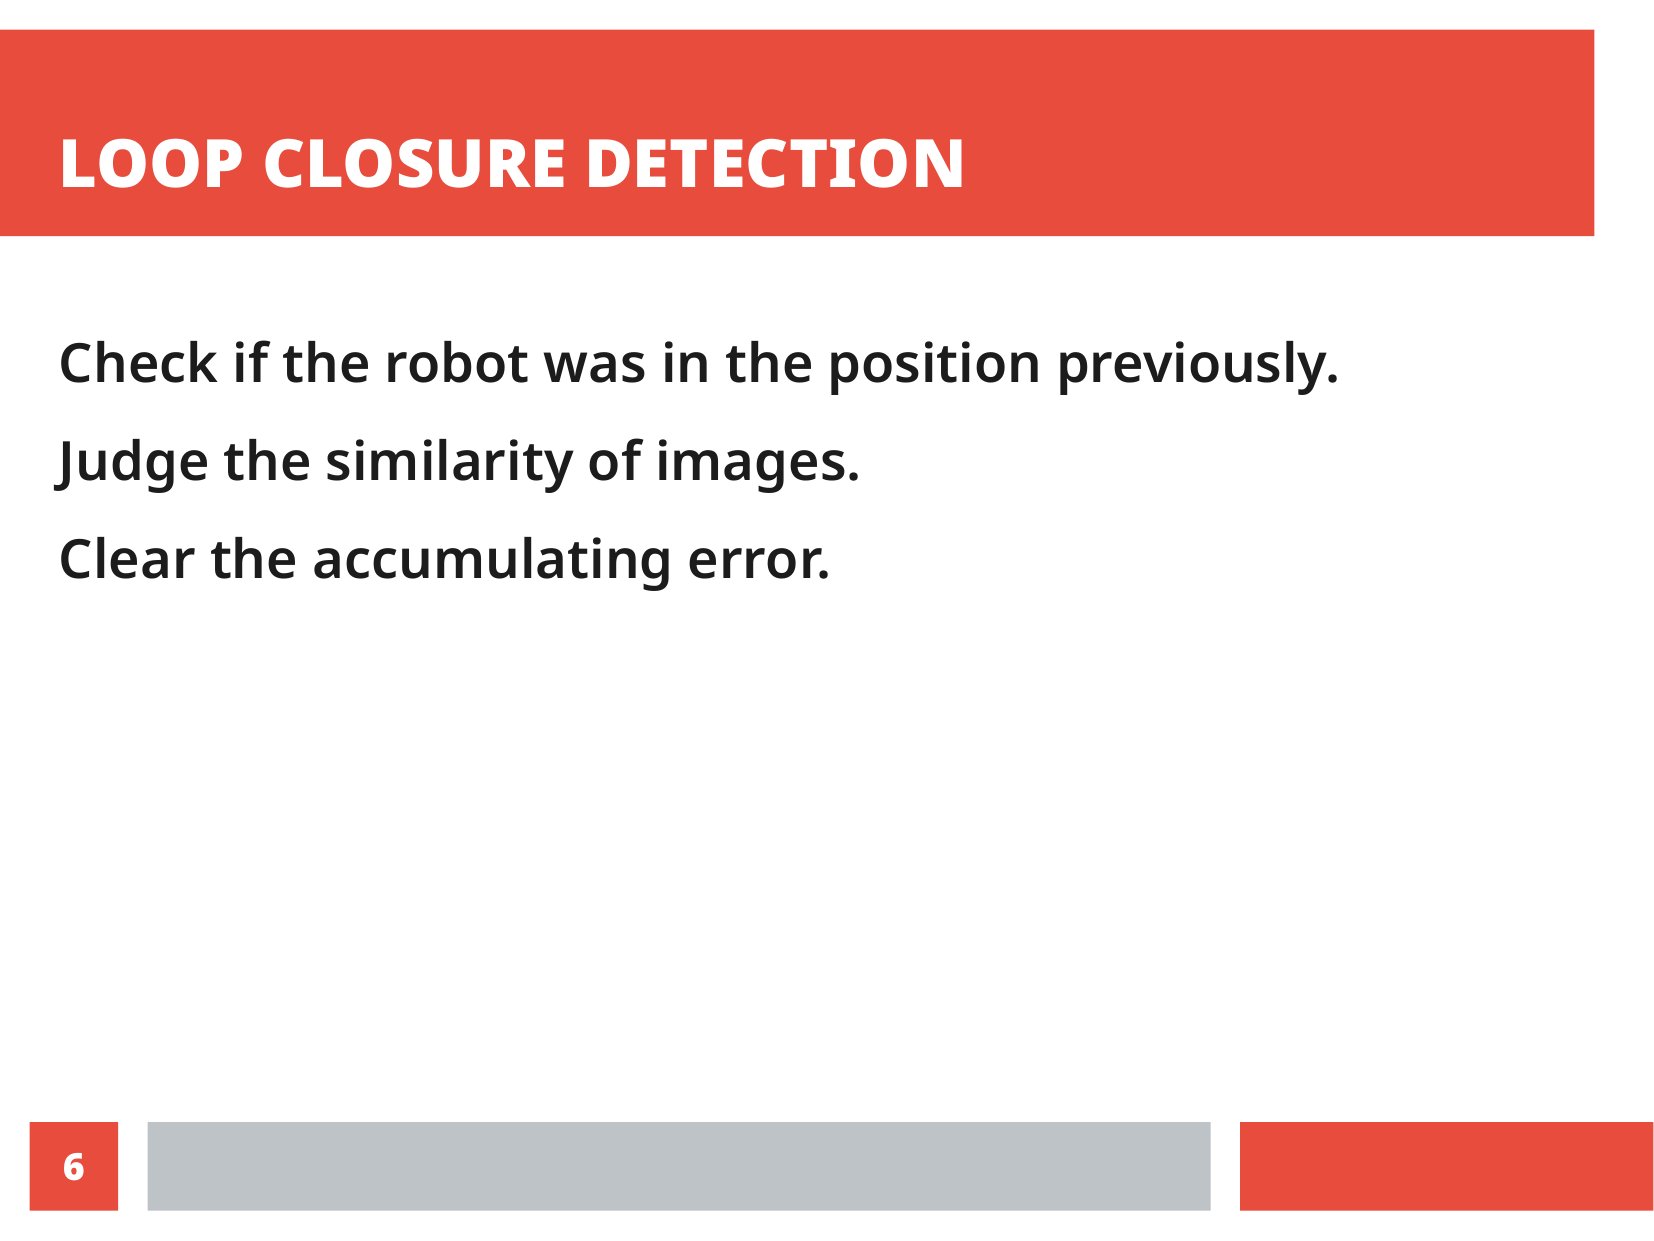

# LOOP CLOSURE DETECTION
Check if the robot was in the position previously.
Judge the similarity of images.
Clear the accumulating error.
6